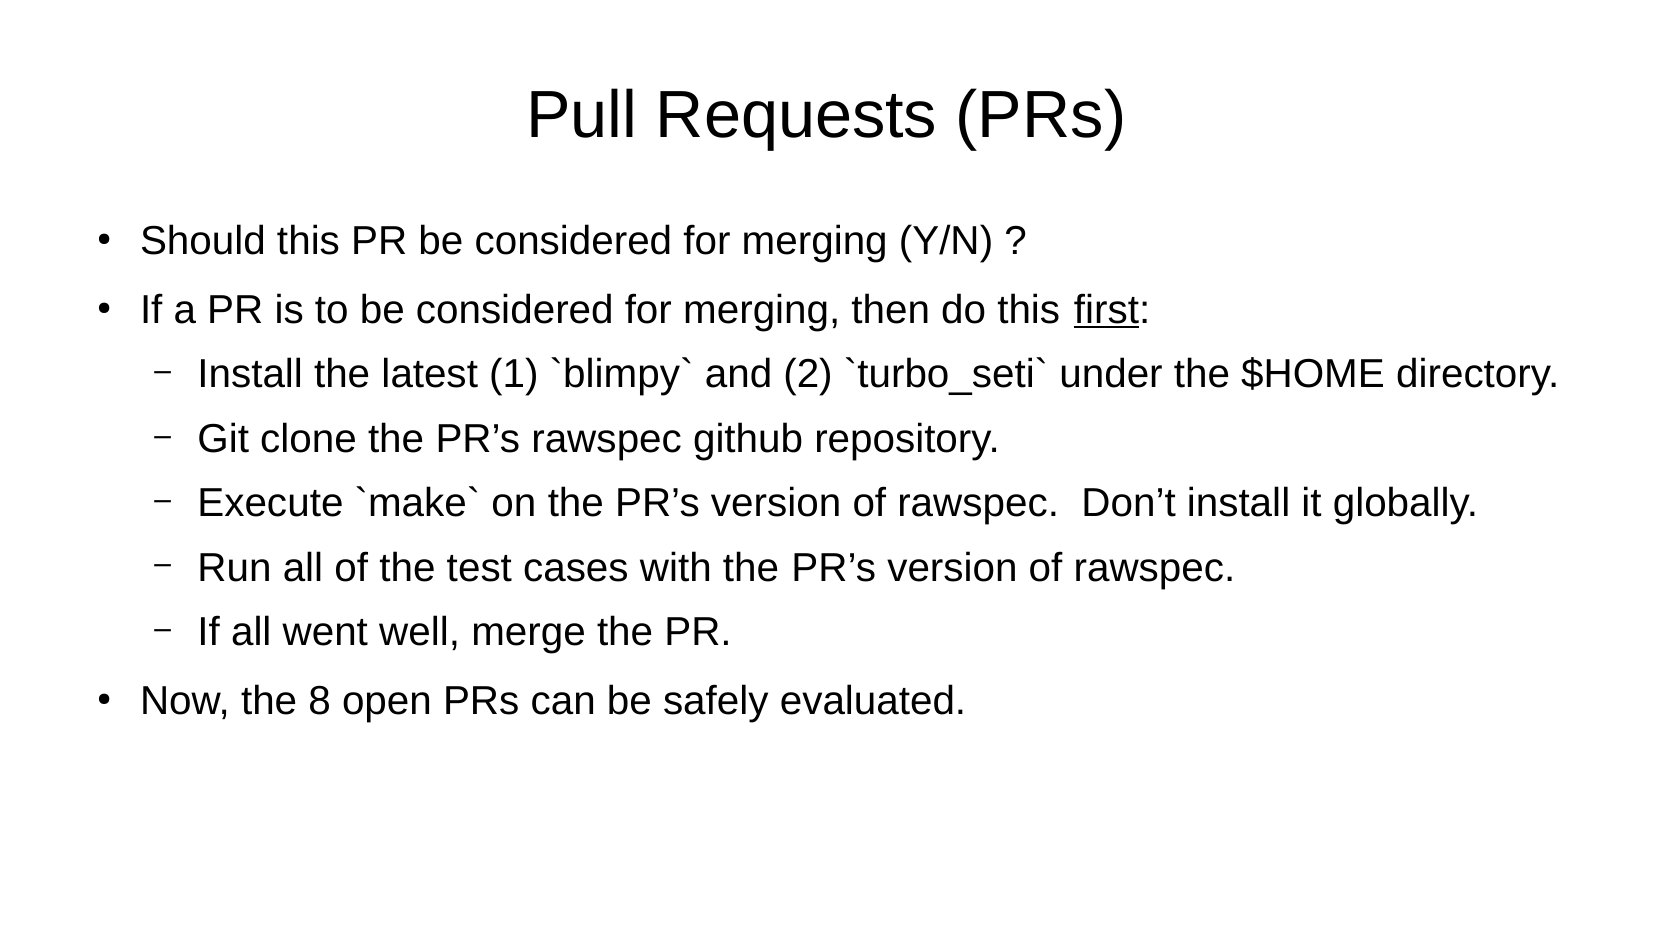

# Pull Requests (PRs)
Should this PR be considered for merging (Y/N) ?
If a PR is to be considered for merging, then do this first:
Install the latest (1) `blimpy` and (2) `turbo_seti` under the $HOME directory.
Git clone the PR’s rawspec github repository.
Execute `make` on the PR’s version of rawspec. Don’t install it globally.
Run all of the test cases with the PR’s version of rawspec.
If all went well, merge the PR.
Now, the 8 open PRs can be safely evaluated.